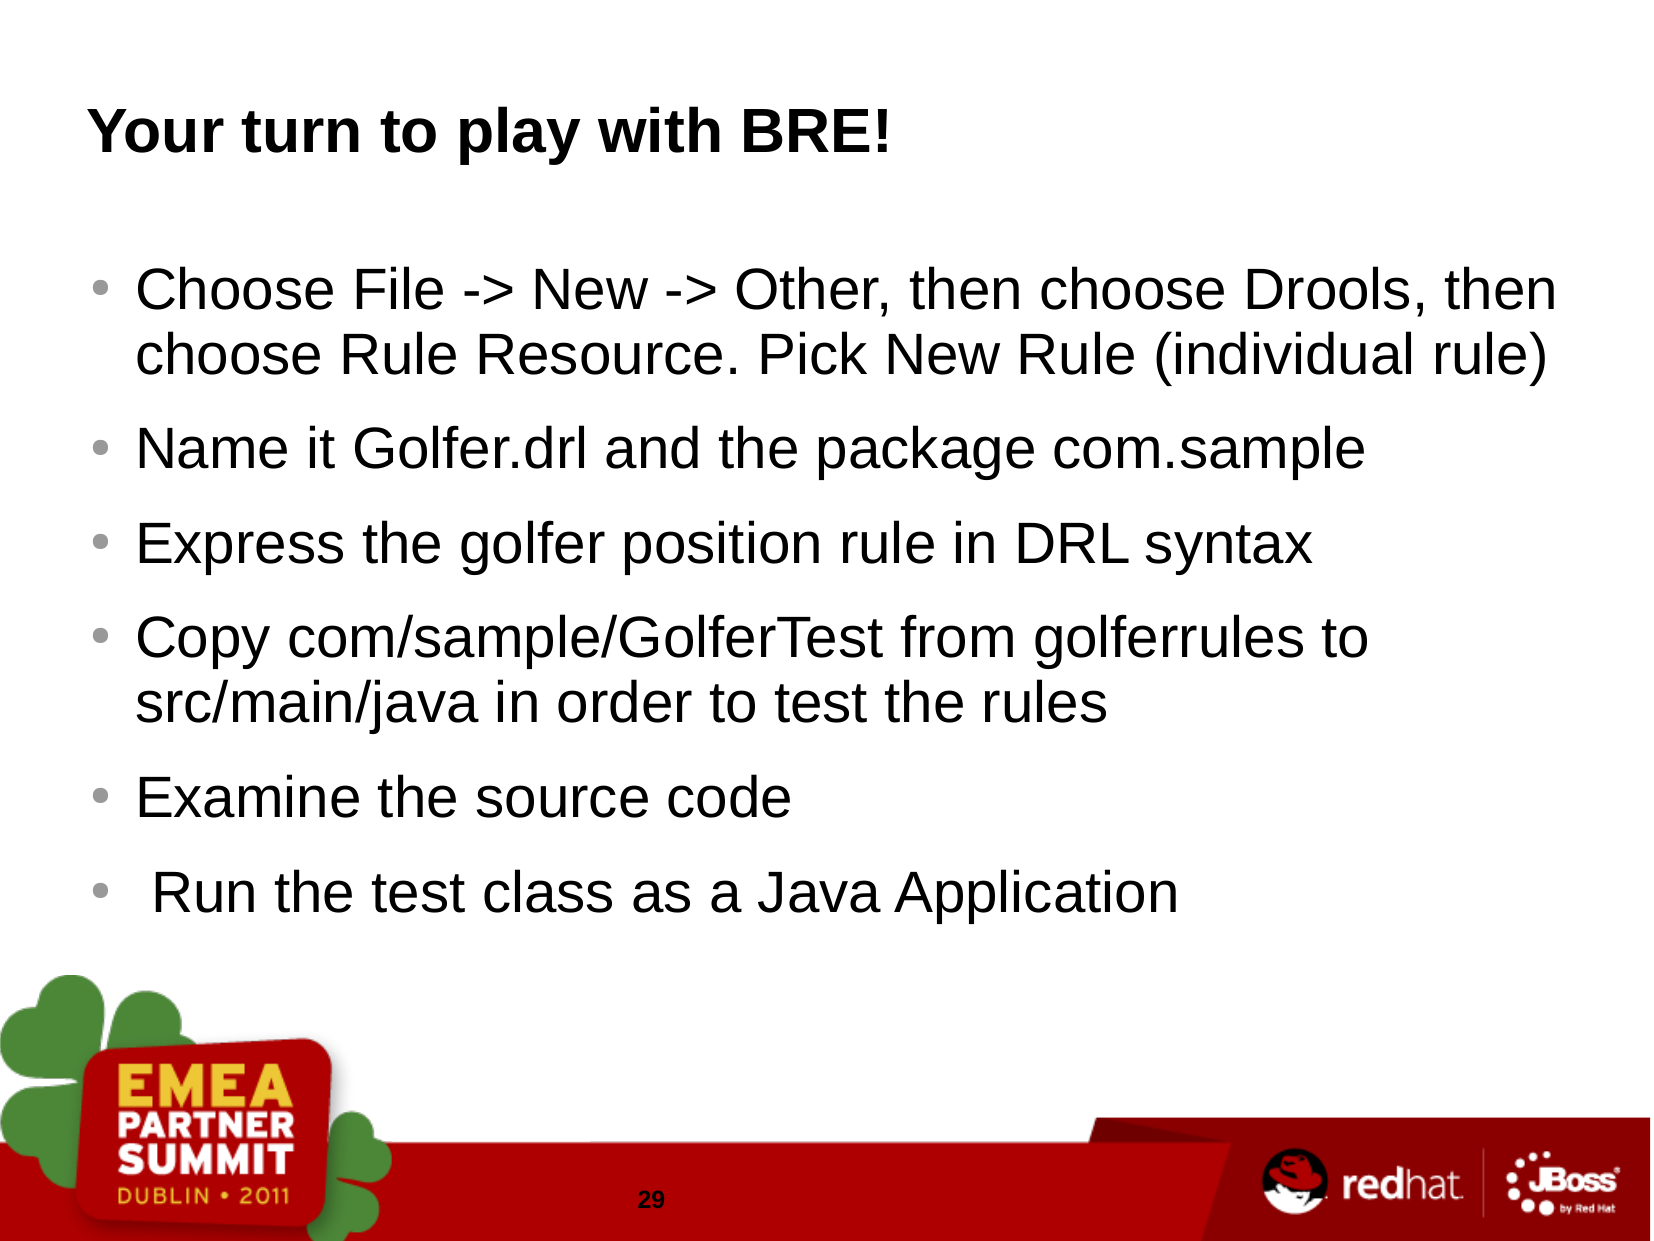

# Your turn to play with BRE!
Choose File -> New -> Other, then choose Drools, then choose Rule Resource. Pick New Rule (individual rule)
Name it Golfer.drl and the package com.sample
Express the golfer position rule in DRL syntax
Copy com/sample/GolferTest from golferrules to src/main/java in order to test the rules
Examine the source code
 Run the test class as a Java Application